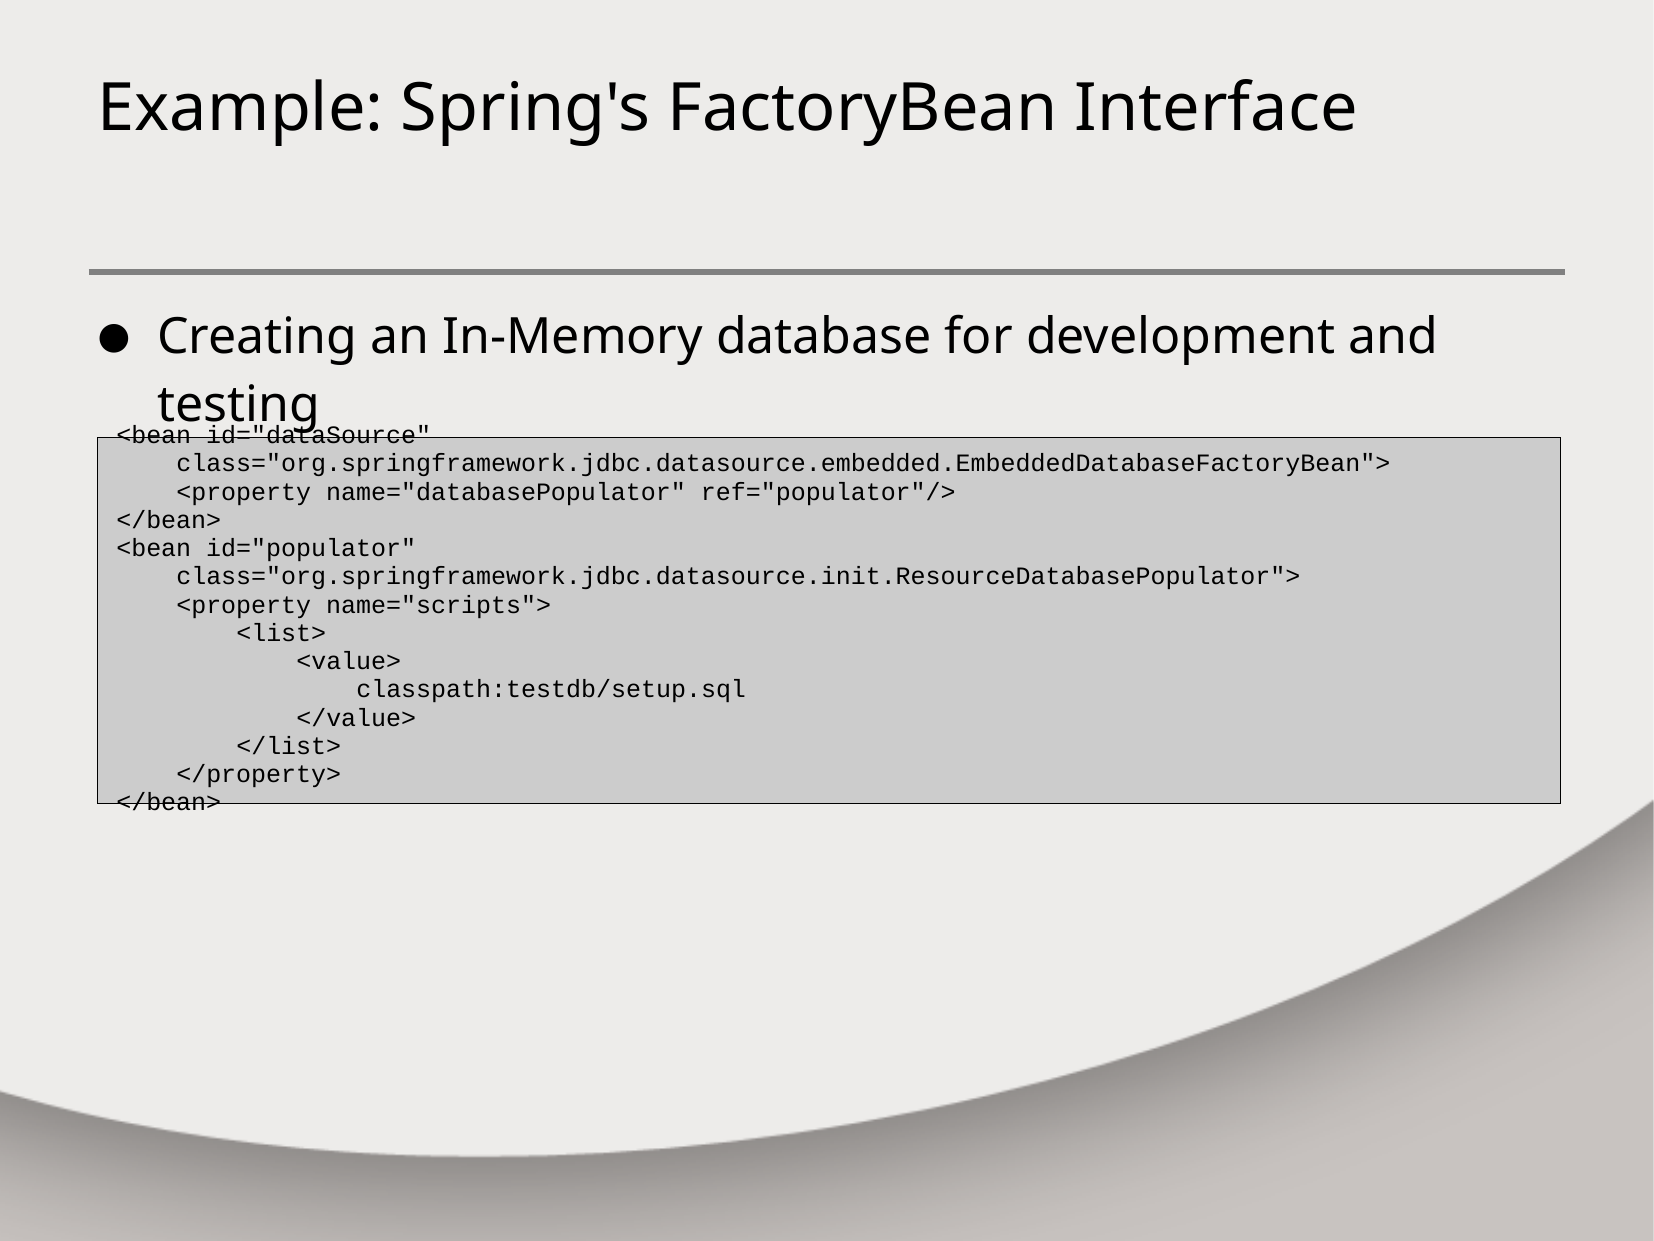

# Example: Spring's FactoryBean Interface
Creating an In-Memory database for development and testing
<bean id="dataSource"
 class="org.springframework.jdbc.datasource.embedded.EmbeddedDatabaseFactoryBean">
 <property name="databasePopulator" ref="populator"/>
</bean>
<bean id="populator"
 class="org.springframework.jdbc.datasource.init.ResourceDatabasePopulator">
 <property name="scripts">
 <list>
 <value>
 classpath:testdb/setup.sql
 </value>
 </list>
 </property>
</bean>